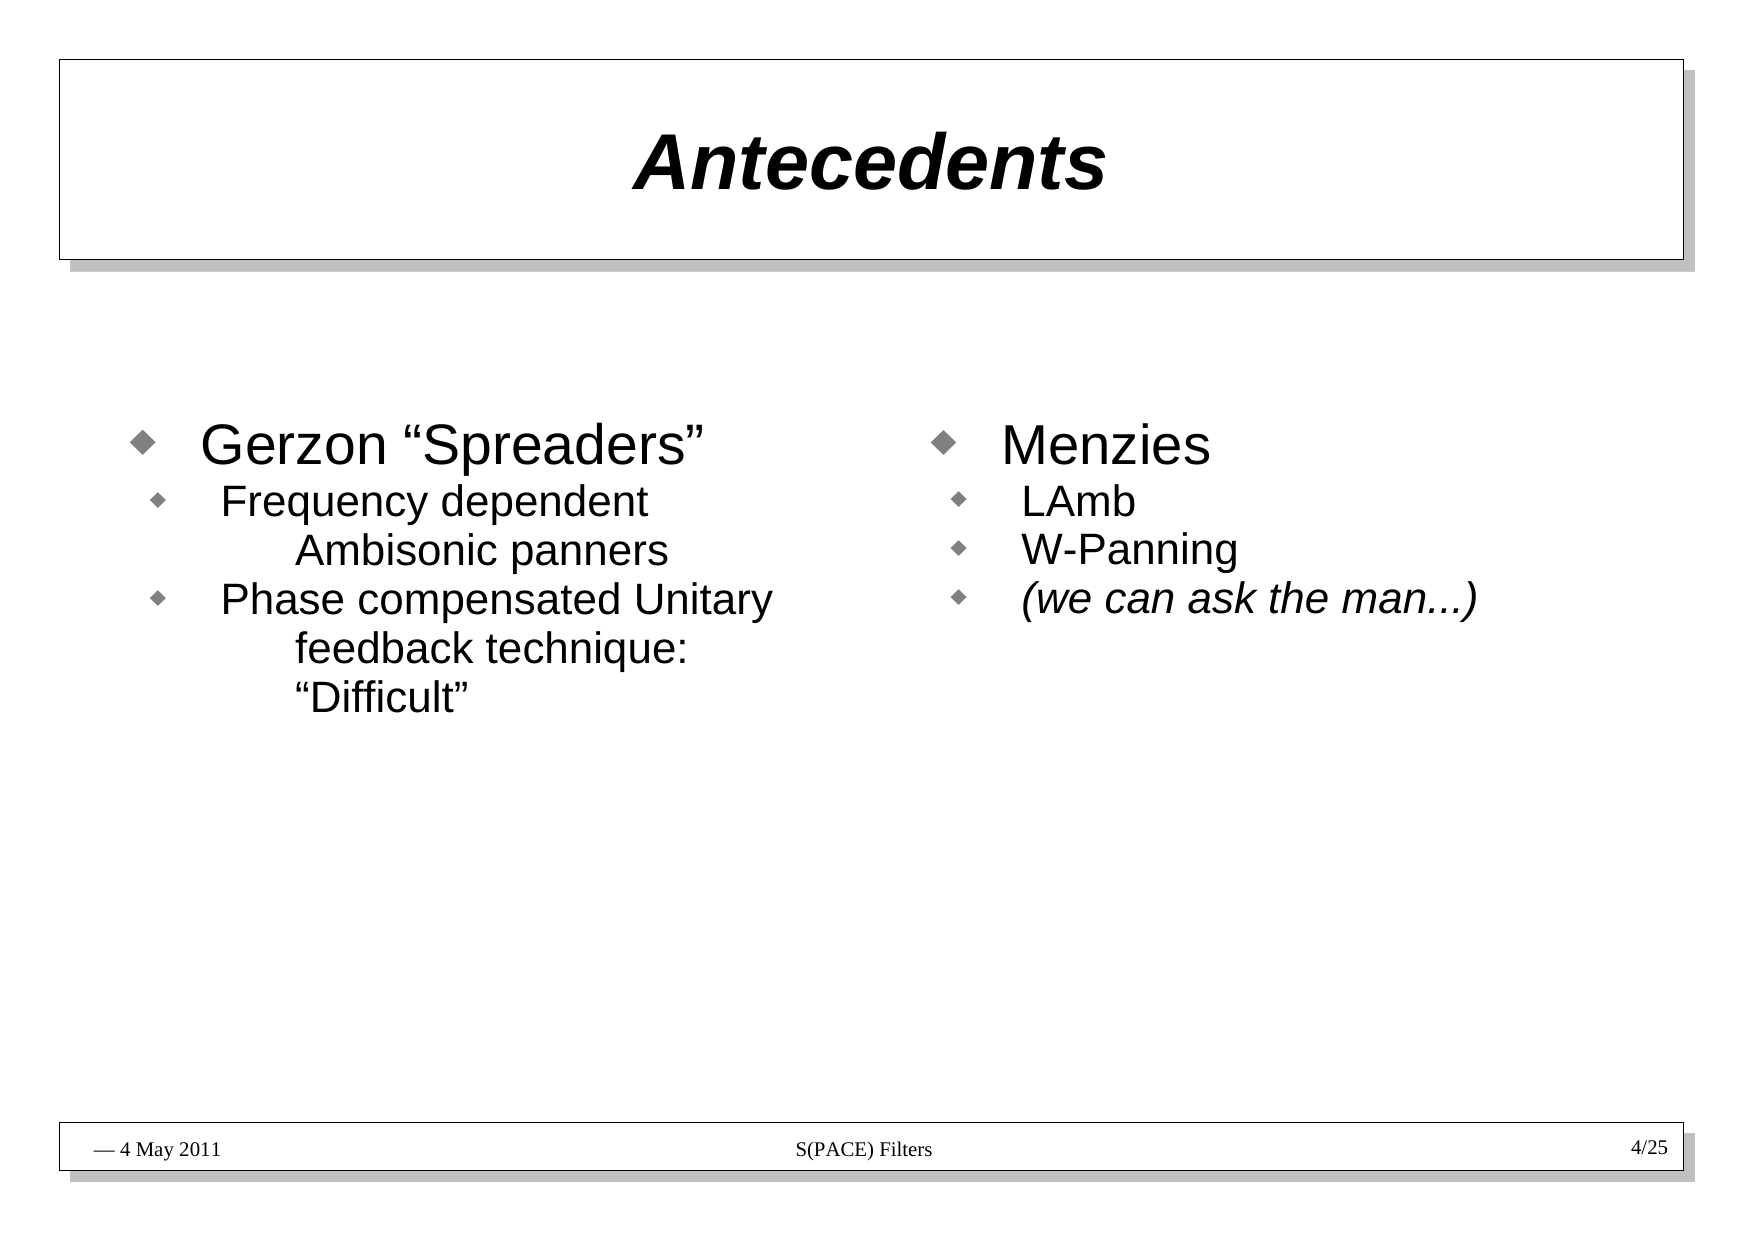

# Antecedents
Gerzon “Spreaders”
Frequency dependent
Ambisonic panners
Phase compensated Unitary feedback technique:
“Difficult”
Menzies
LAmb
W-Panning
(we can ask the man...)